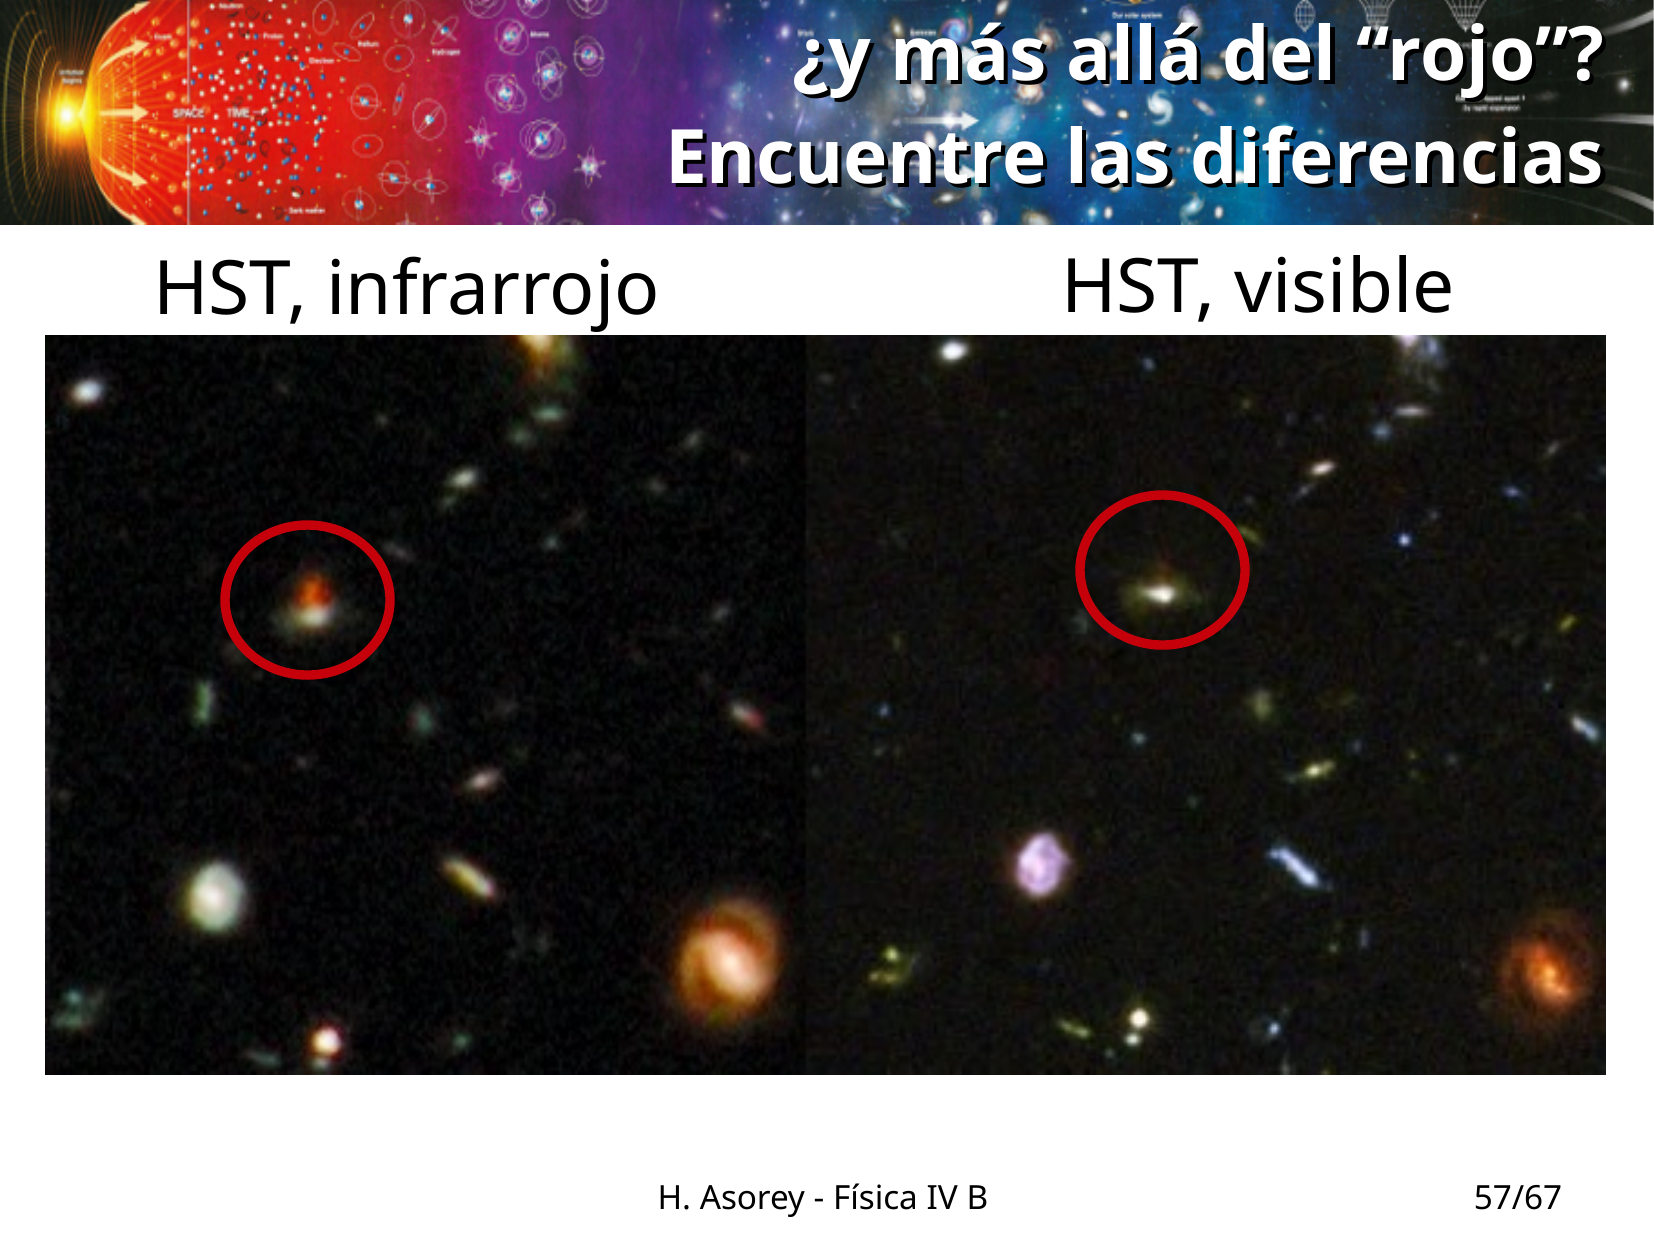

# ¿y más allá del “rojo”? Encuentre las diferencias
HST, visible
HST, infrarrojo
H. Asorey - Física IV B
57